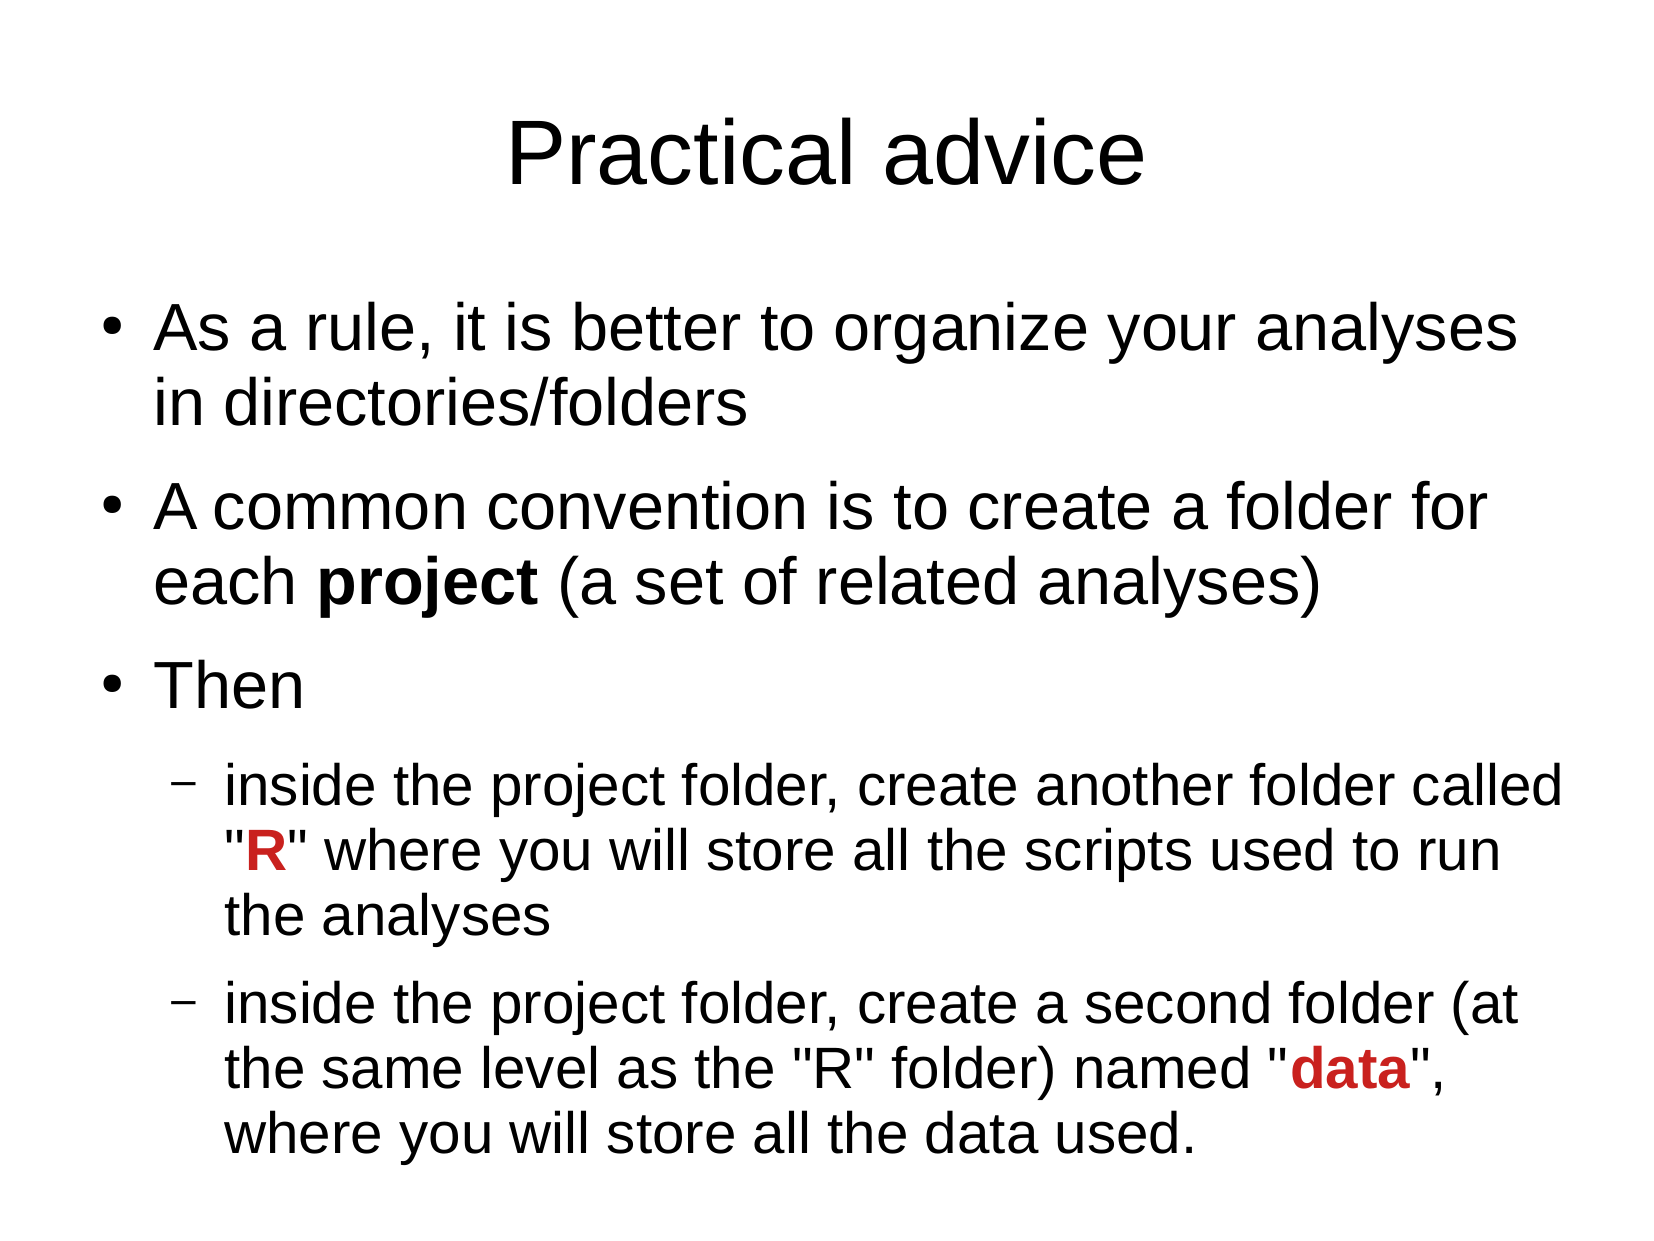

# Practical advice
As a rule, it is better to organize your analyses in directories/folders
A common convention is to create a folder for each project (a set of related analyses)
Then
inside the project folder, create another folder called "R" where you will store all the scripts used to run the analyses
inside the project folder, create a second folder (at the same level as the "R" folder) named "data", where you will store all the data used.